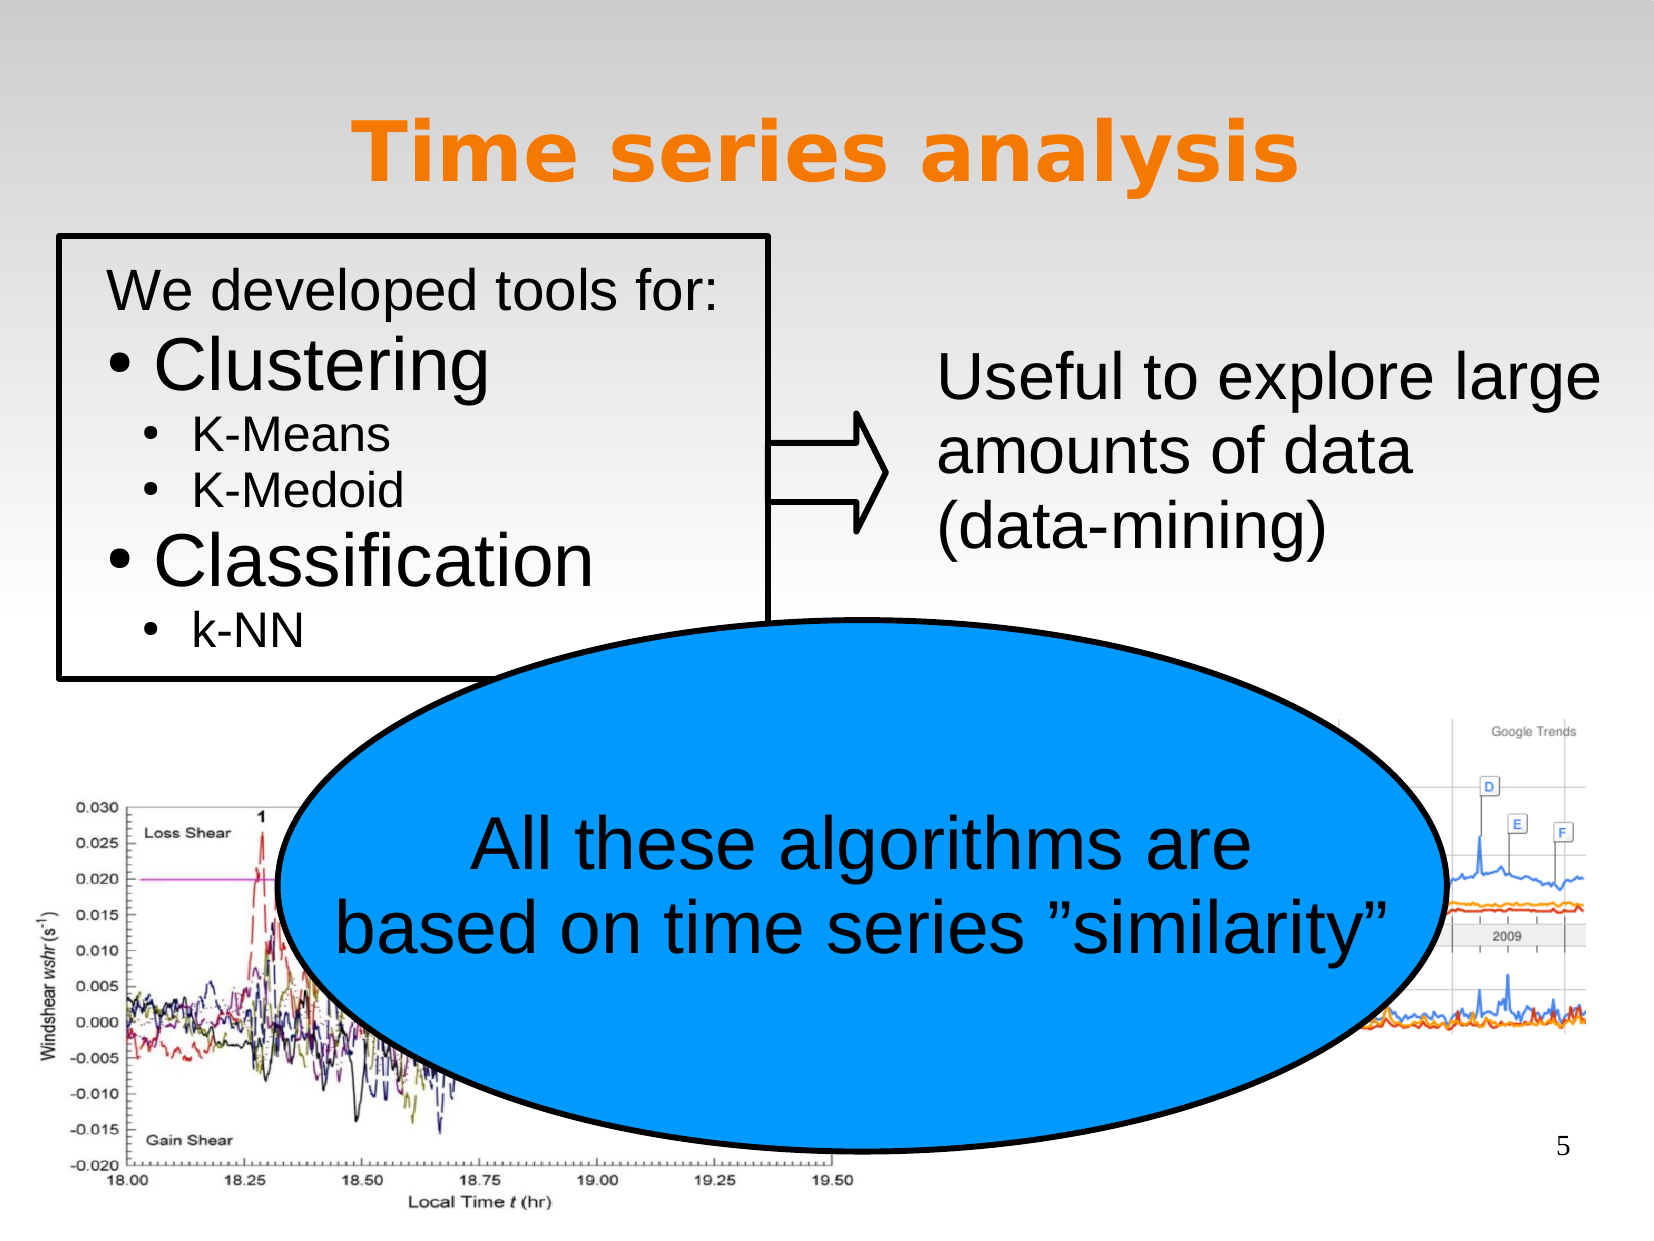

# Time series analysis
We developed tools for:
 Clustering
 K-Means
 K-Medoid
 Classification
 k-NN
Useful to explore large amounts of data
(data-mining)
All these algorithms are
based on time series ”similarity”
5